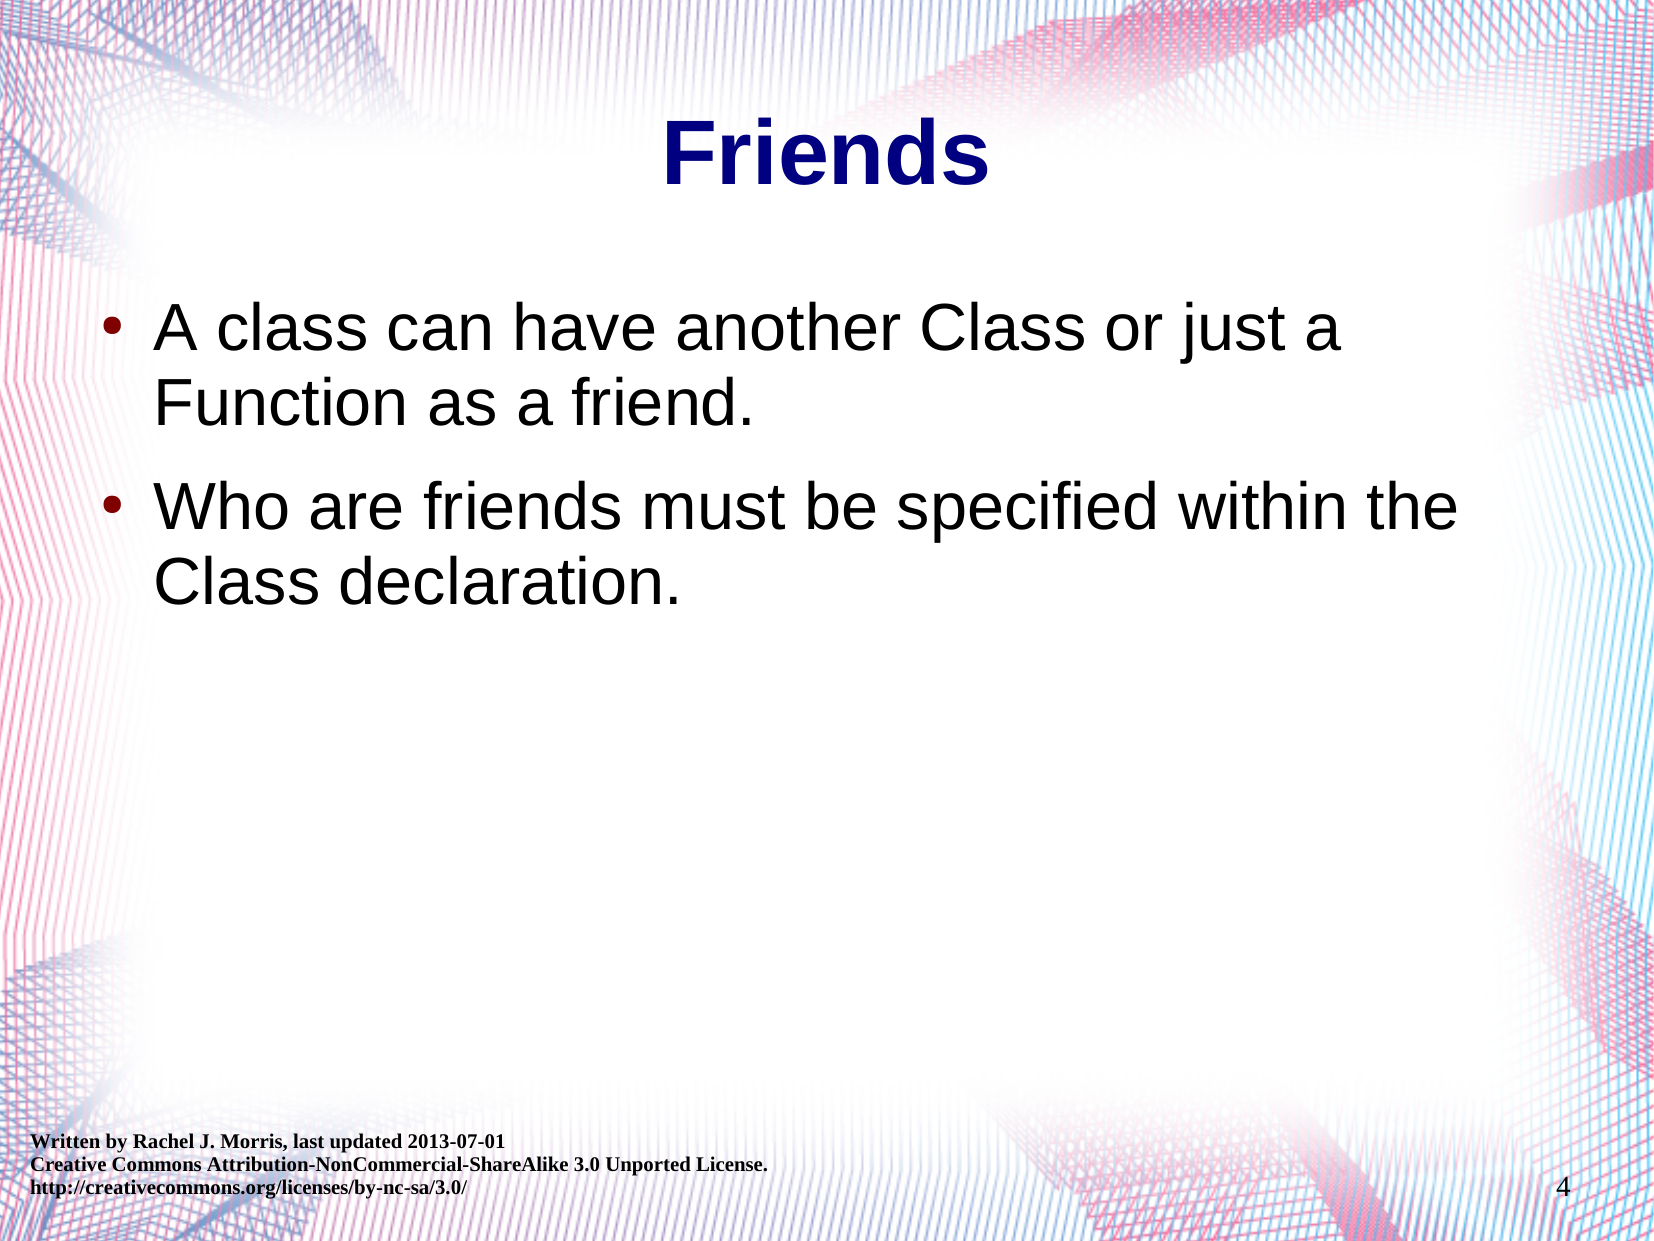

# Friends
A class can have another Class or just a Function as a friend.
Who are friends must be specified within the Class declaration.
4